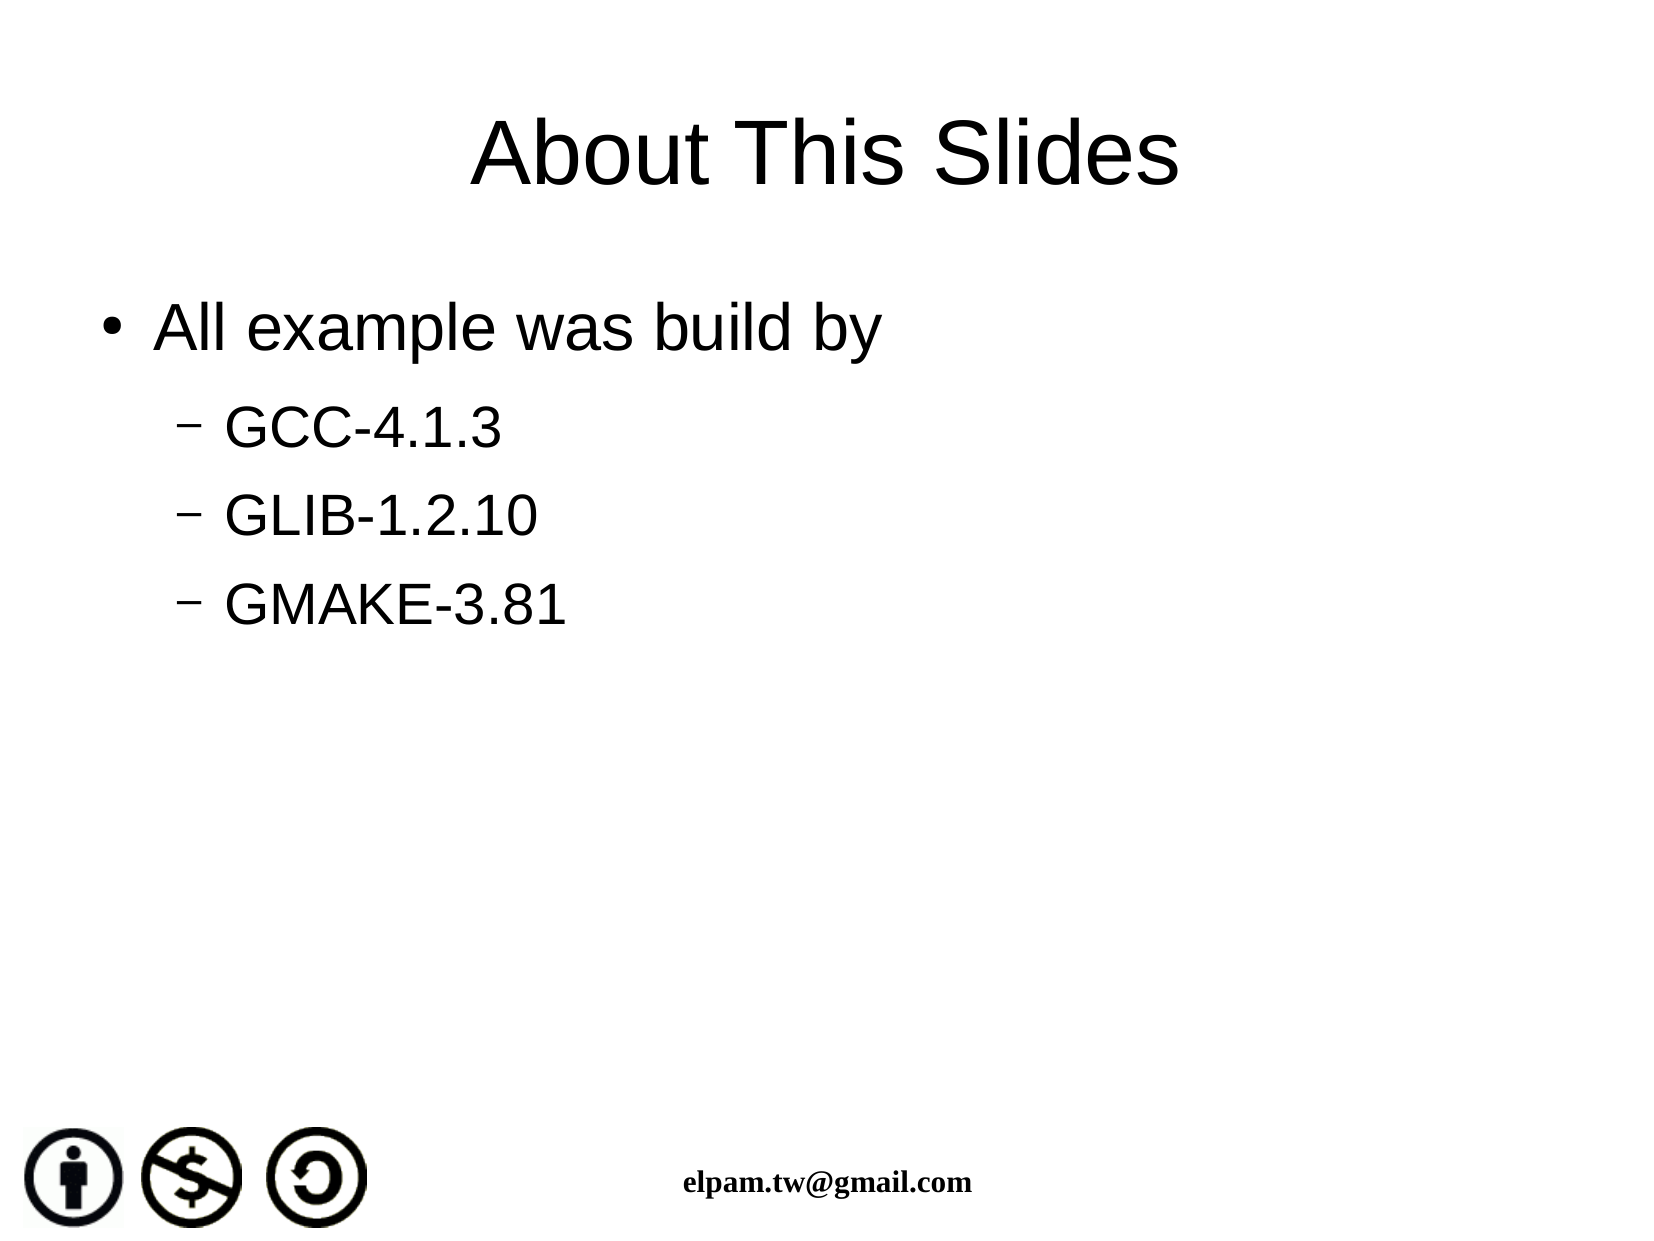

# About This Slides
All example was build by
GCC-4.1.3
GLIB-1.2.10
GMAKE-3.81